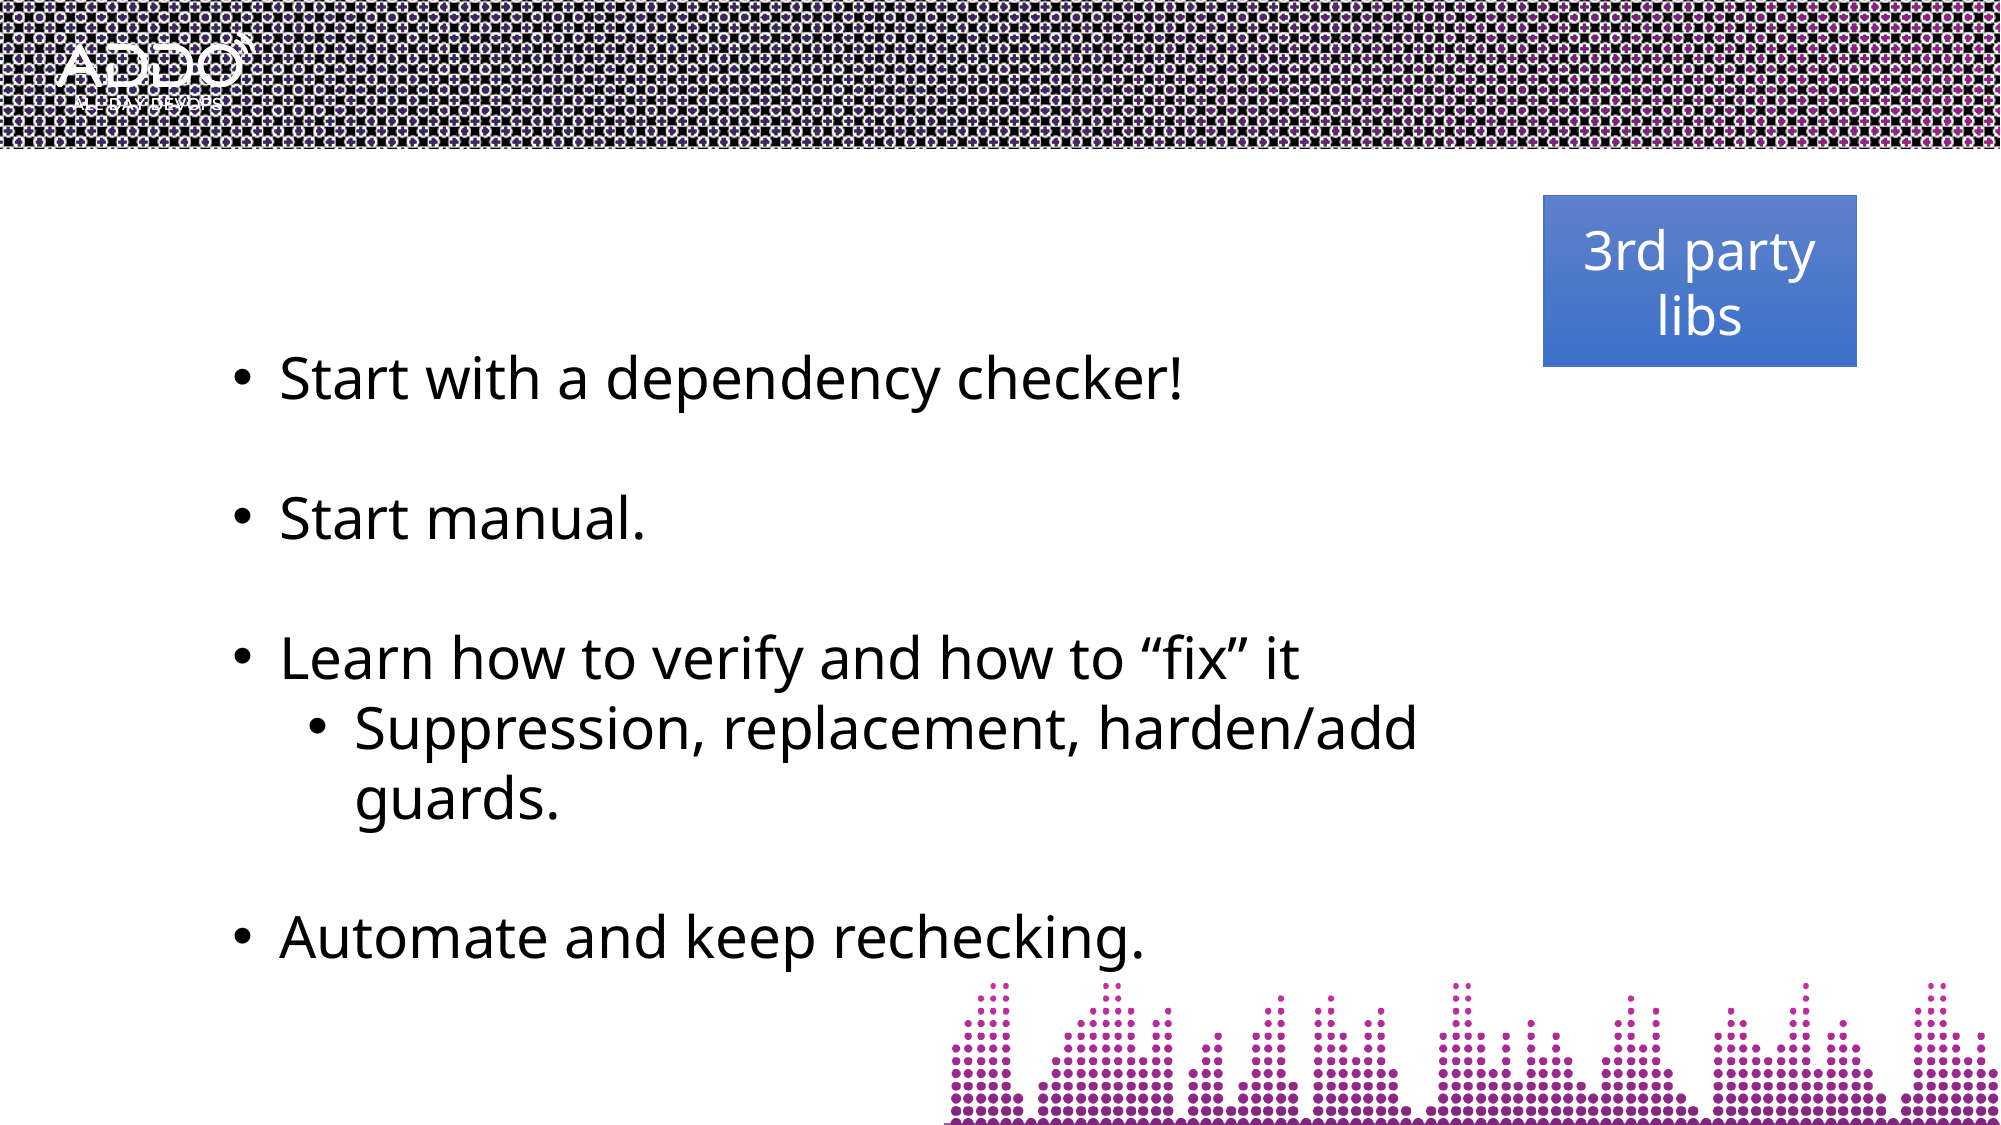

3rd party libs
Start with a dependency checker!
Start manual.
Learn how to verify and how to “fix” it
Suppression, replacement, harden/add guards.
Automate and keep rechecking.